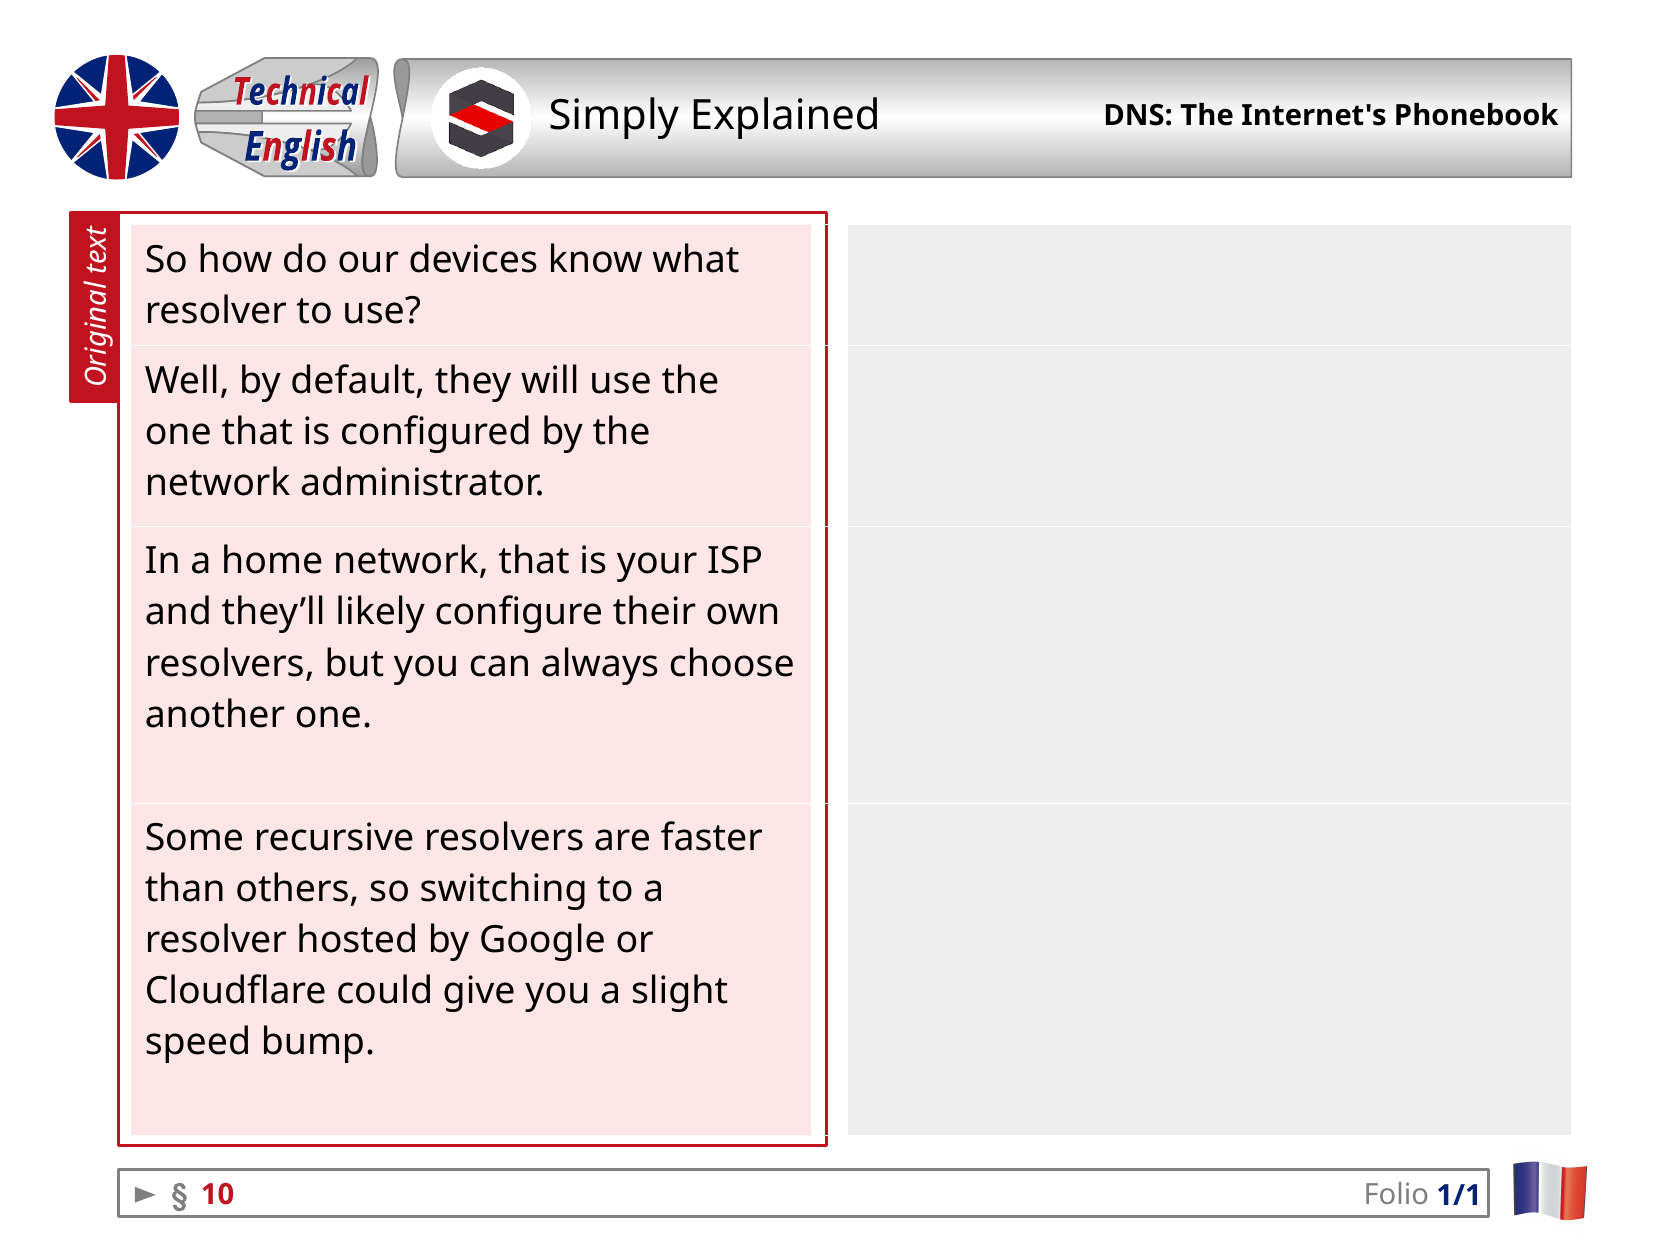

#
| So how do our devices know what resolver to use? | | |
| --- | --- | --- |
| Well, by default, they will use the one that is configured by the network administrator. | | |
| In a home network, that is your ISP and they’ll likely configure their own resolvers, but you can always choose another one. | | |
| Some recursive resolvers are faster than others, so switching to a resolver hosted by Google or Cloudflare could give you a slight speed bump. | | |
10
1/1